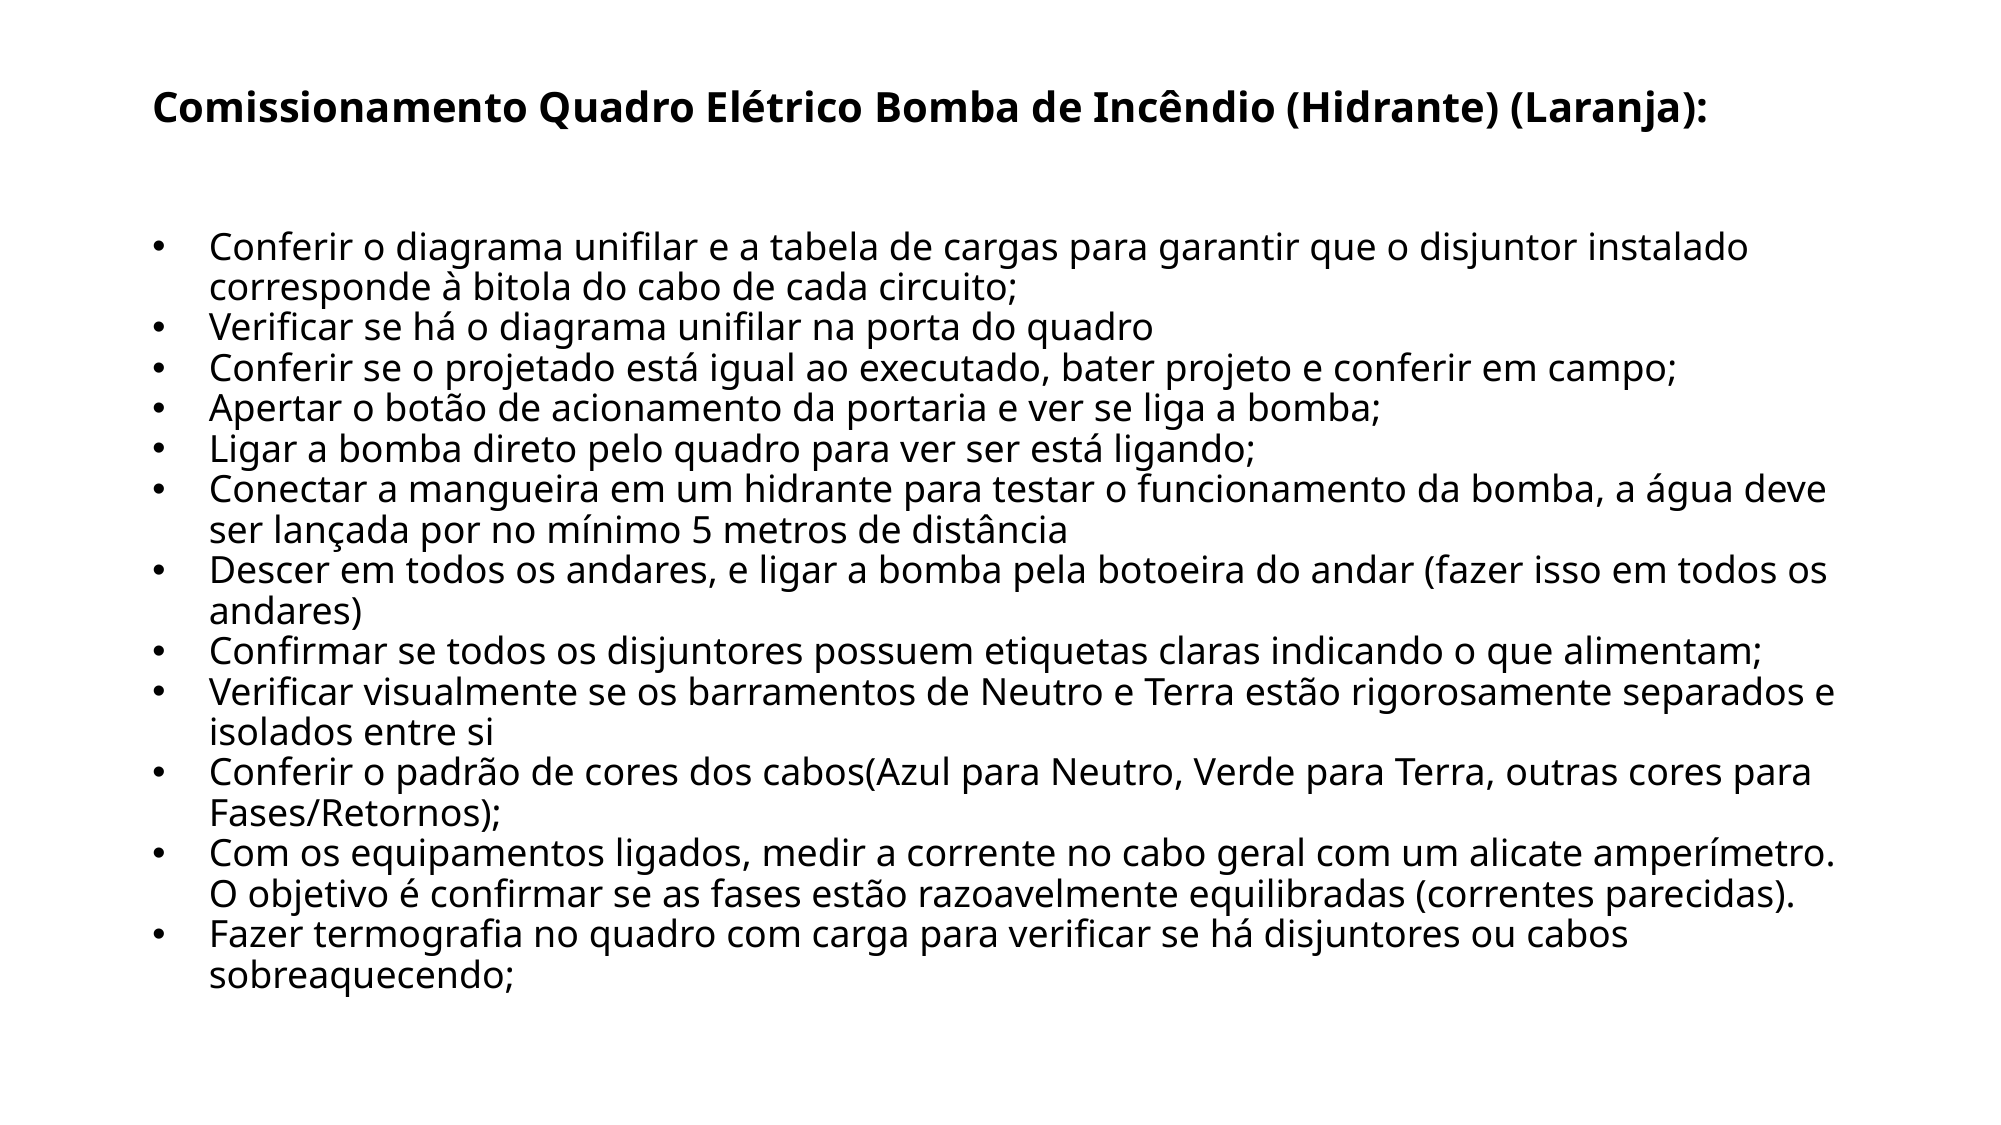

# Comissionamento Quadro Elétrico Bomba de Incêndio (Hidrante) (Laranja):
Conferir o diagrama unifilar e a tabela de cargas para garantir que o disjuntor instalado corresponde à bitola do cabo de cada circuito;
Verificar se há o diagrama unifilar na porta do quadro
Conferir se o projetado está igual ao executado, bater projeto e conferir em campo;
Apertar o botão de acionamento da portaria e ver se liga a bomba;
Ligar a bomba direto pelo quadro para ver ser está ligando;
Conectar a mangueira em um hidrante para testar o funcionamento da bomba, a água deve ser lançada por no mínimo 5 metros de distância
Descer em todos os andares, e ligar a bomba pela botoeira do andar (fazer isso em todos os andares)
Confirmar se todos os disjuntores possuem etiquetas claras indicando o que alimentam;
Verificar visualmente se os barramentos de Neutro e Terra estão rigorosamente separados e isolados entre si
Conferir o padrão de cores dos cabos(Azul para Neutro, Verde para Terra, outras cores para Fases/Retornos);
Com os equipamentos ligados, medir a corrente no cabo geral com um alicate amperímetro. O objetivo é confirmar se as fases estão razoavelmente equilibradas (correntes parecidas).
Fazer termografia no quadro com carga para verificar se há disjuntores ou cabos sobreaquecendo;